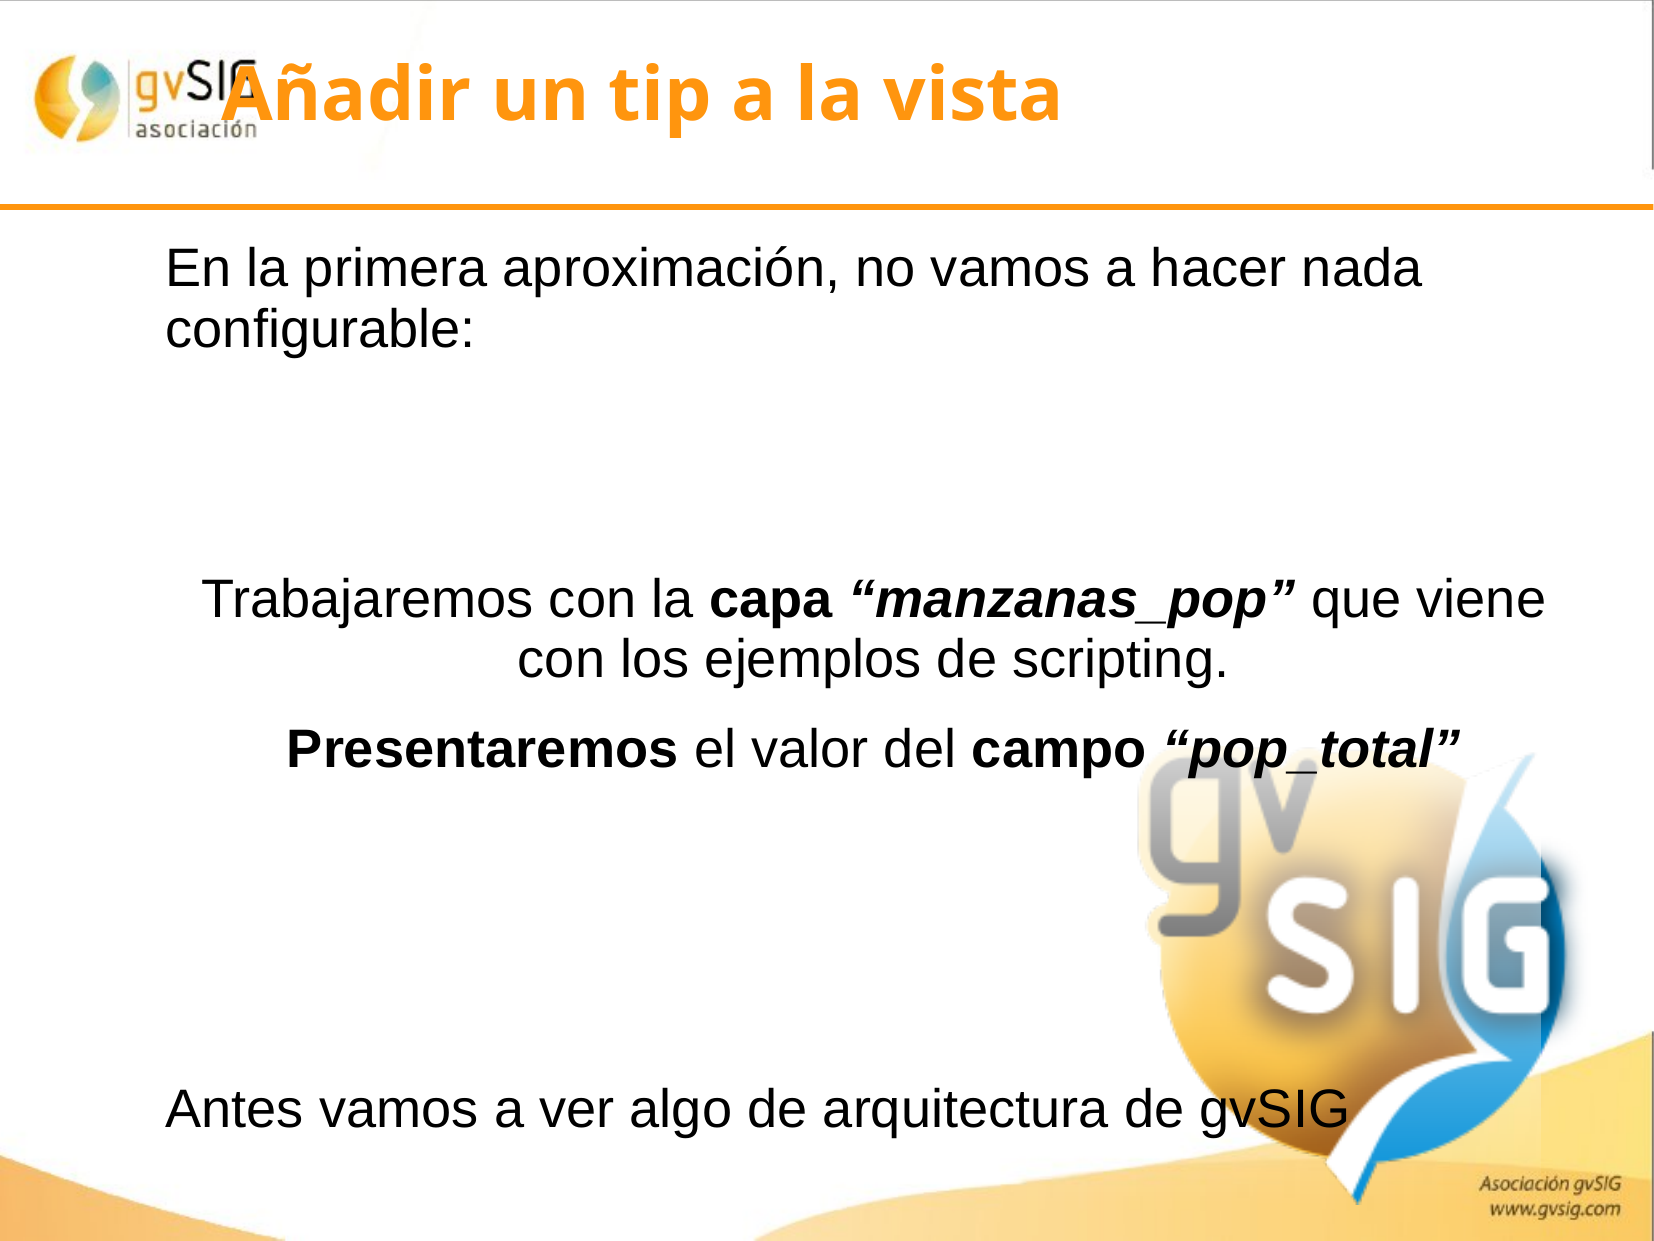

# Añadir un tip a la vista
En la primera aproximación, no vamos a hacer nada configurable:
Trabajaremos con la capa “manzanas_pop” que viene con los ejemplos de scripting.
Presentaremos el valor del campo “pop_total”
Antes vamos a ver algo de arquitectura de gvSIG